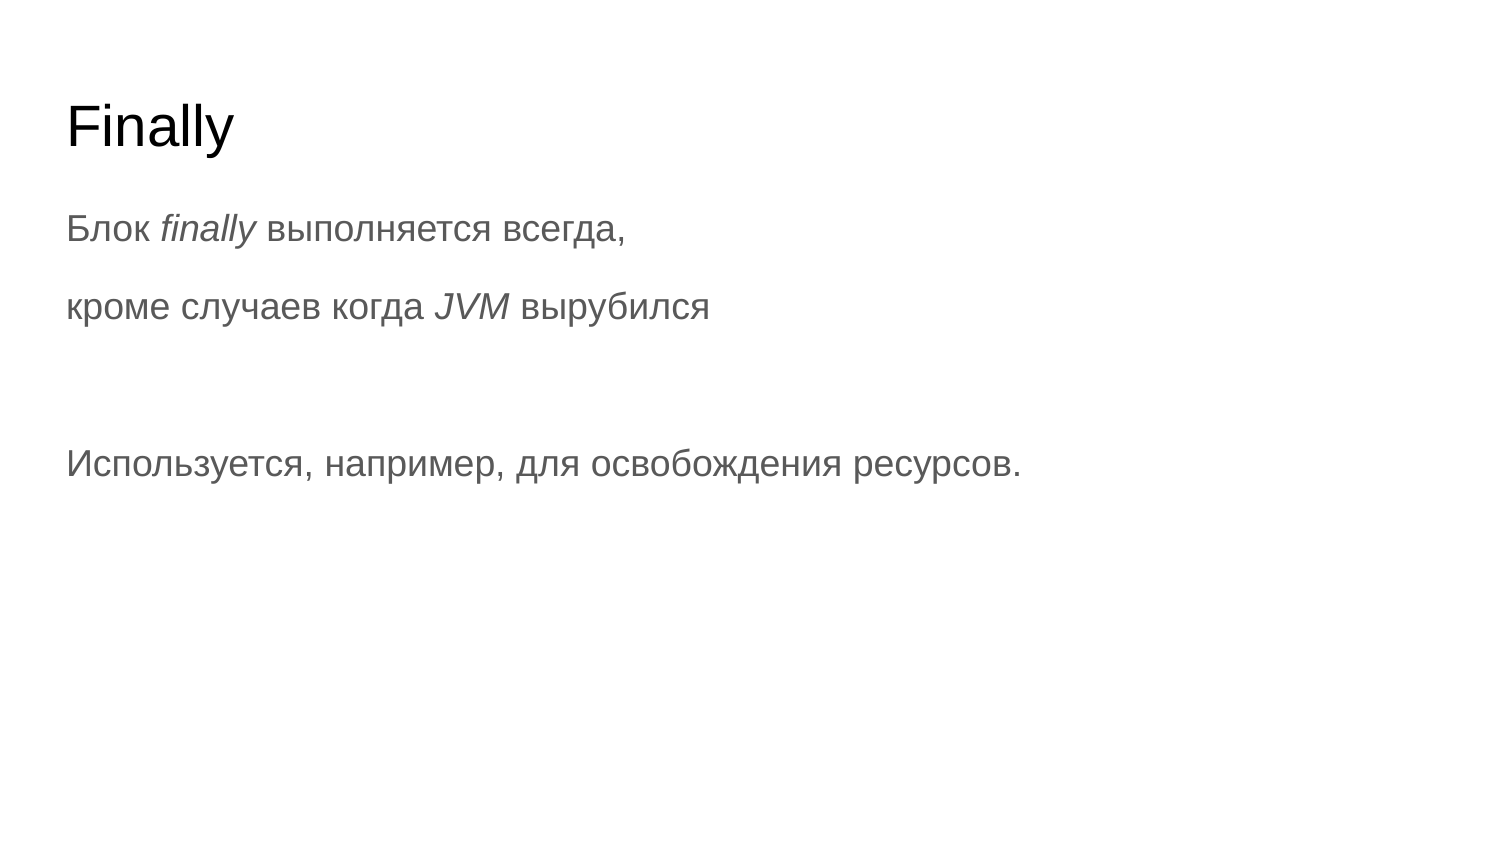

# Finally
Блок finally выполняется всегда,
кроме случаев когда JVM вырубился
Используется, например, для освобождения ресурсов.